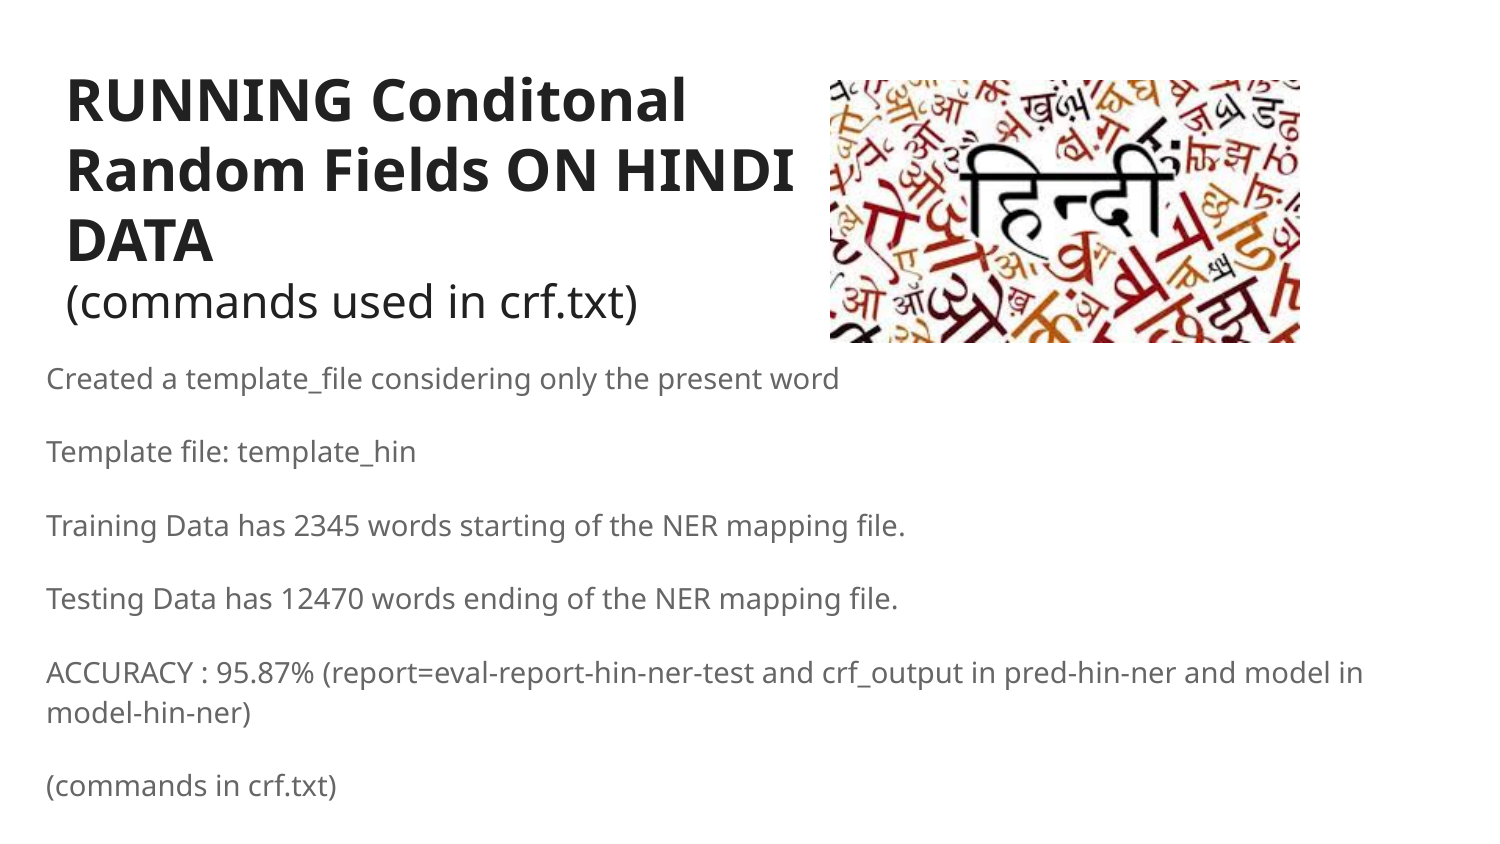

RUNNING Conditonal Random Fields ON HINDI DATA
(commands used in crf.txt)
Created a template_file considering only the present word
Template file: template_hin
Training Data has 2345 words starting of the NER mapping file.
Testing Data has 12470 words ending of the NER mapping file.
ACCURACY : 95.87% (report=eval-report-hin-ner-test and crf_output in pred-hin-ner and model in model-hin-ner)
(commands in crf.txt)